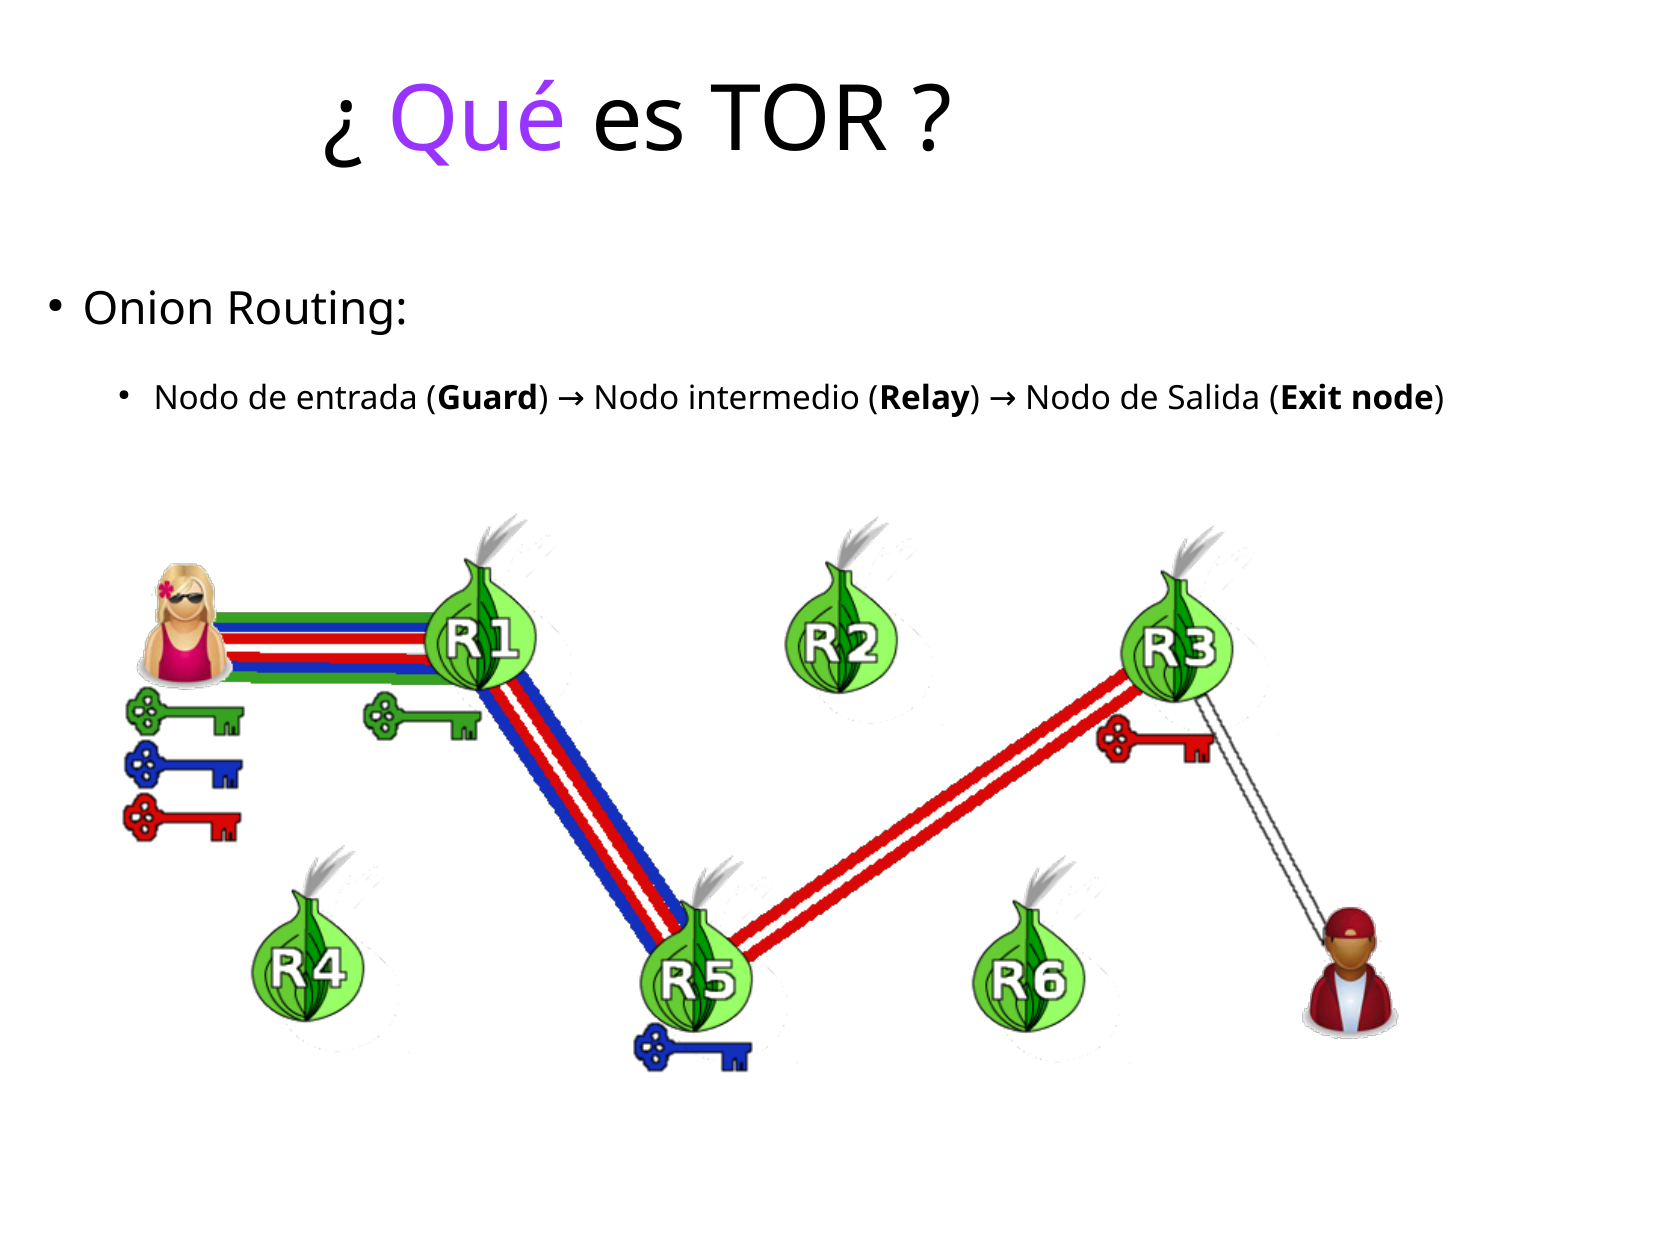

¿ Qué es TOR ?
Onion Routing:
Nodo de entrada (Guard) → Nodo intermedio (Relay) → Nodo de Salida (Exit node)
#